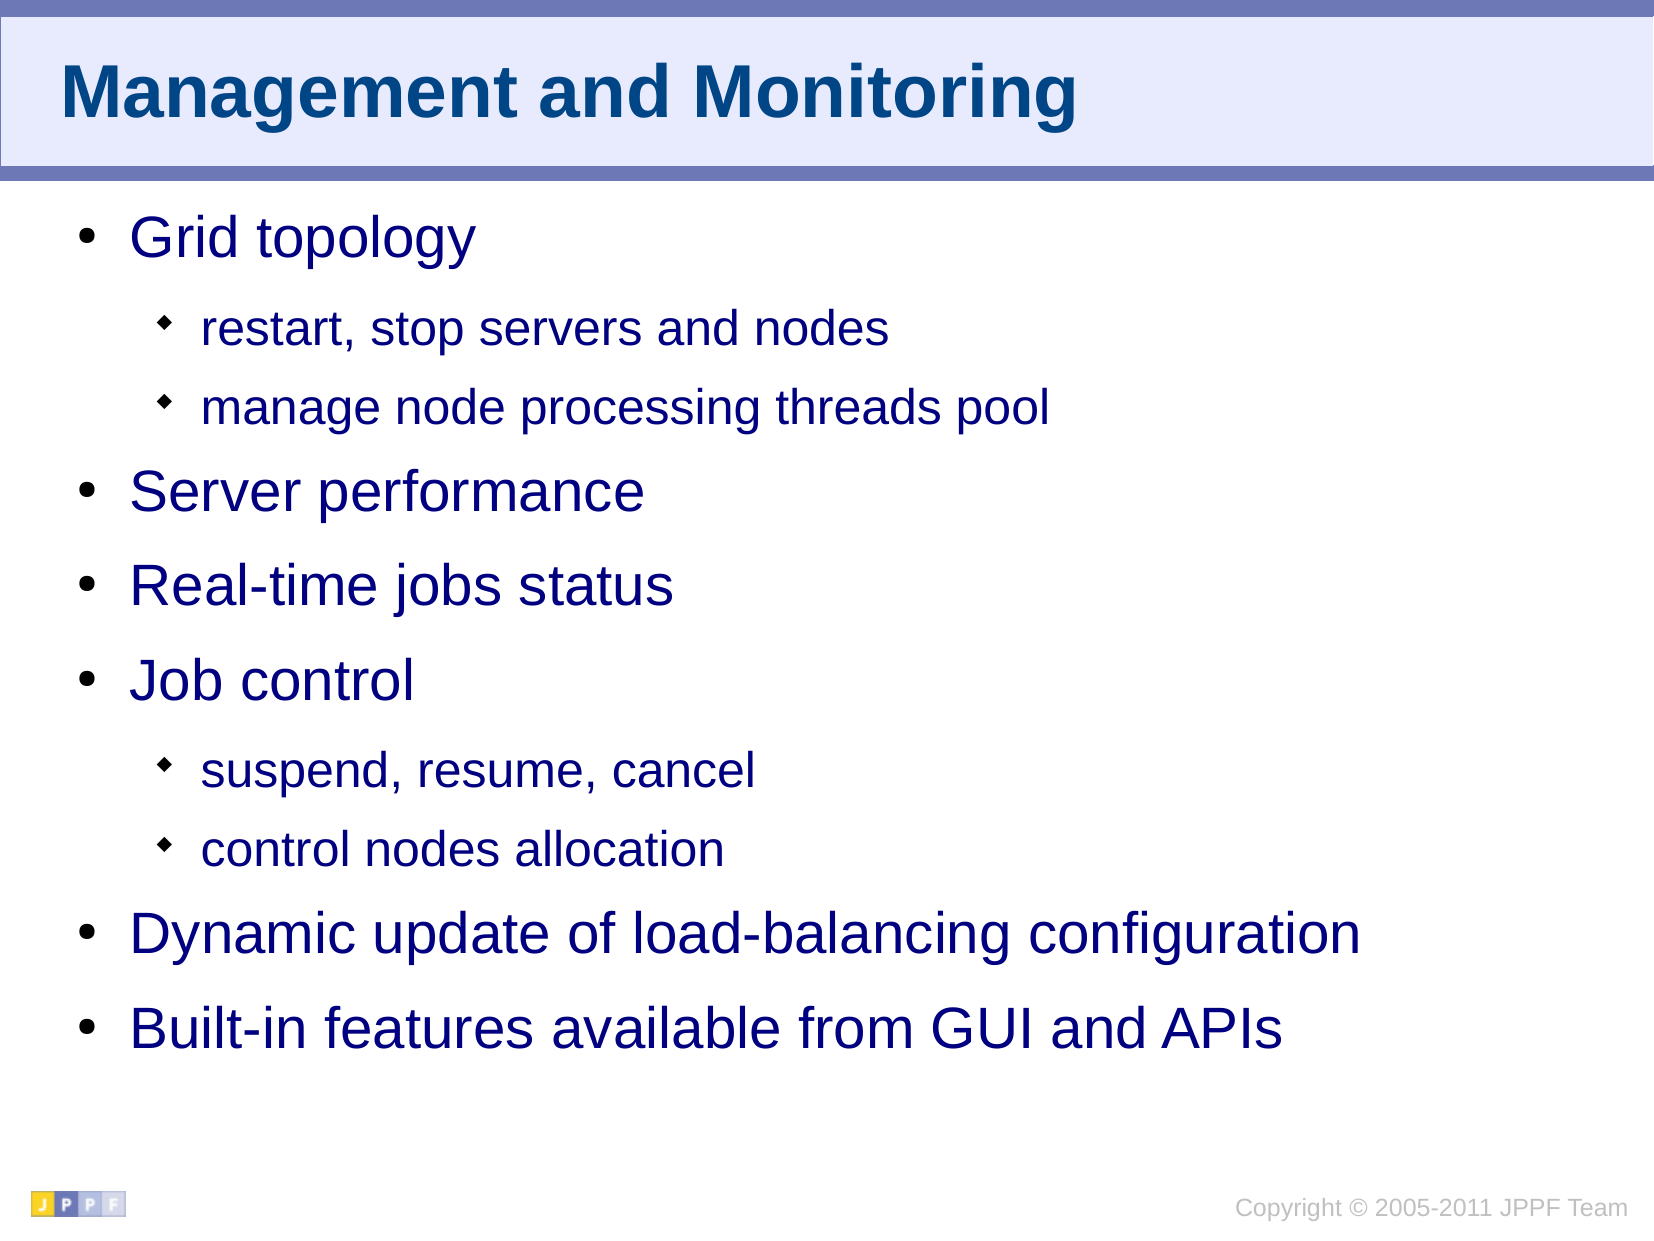

# Management and Monitoring
Grid topology
restart, stop servers and nodes
manage node processing threads pool
Server performance
Real-time jobs status
Job control
suspend, resume, cancel
control nodes allocation
Dynamic update of load-balancing configuration
Built-in features available from GUI and APIs